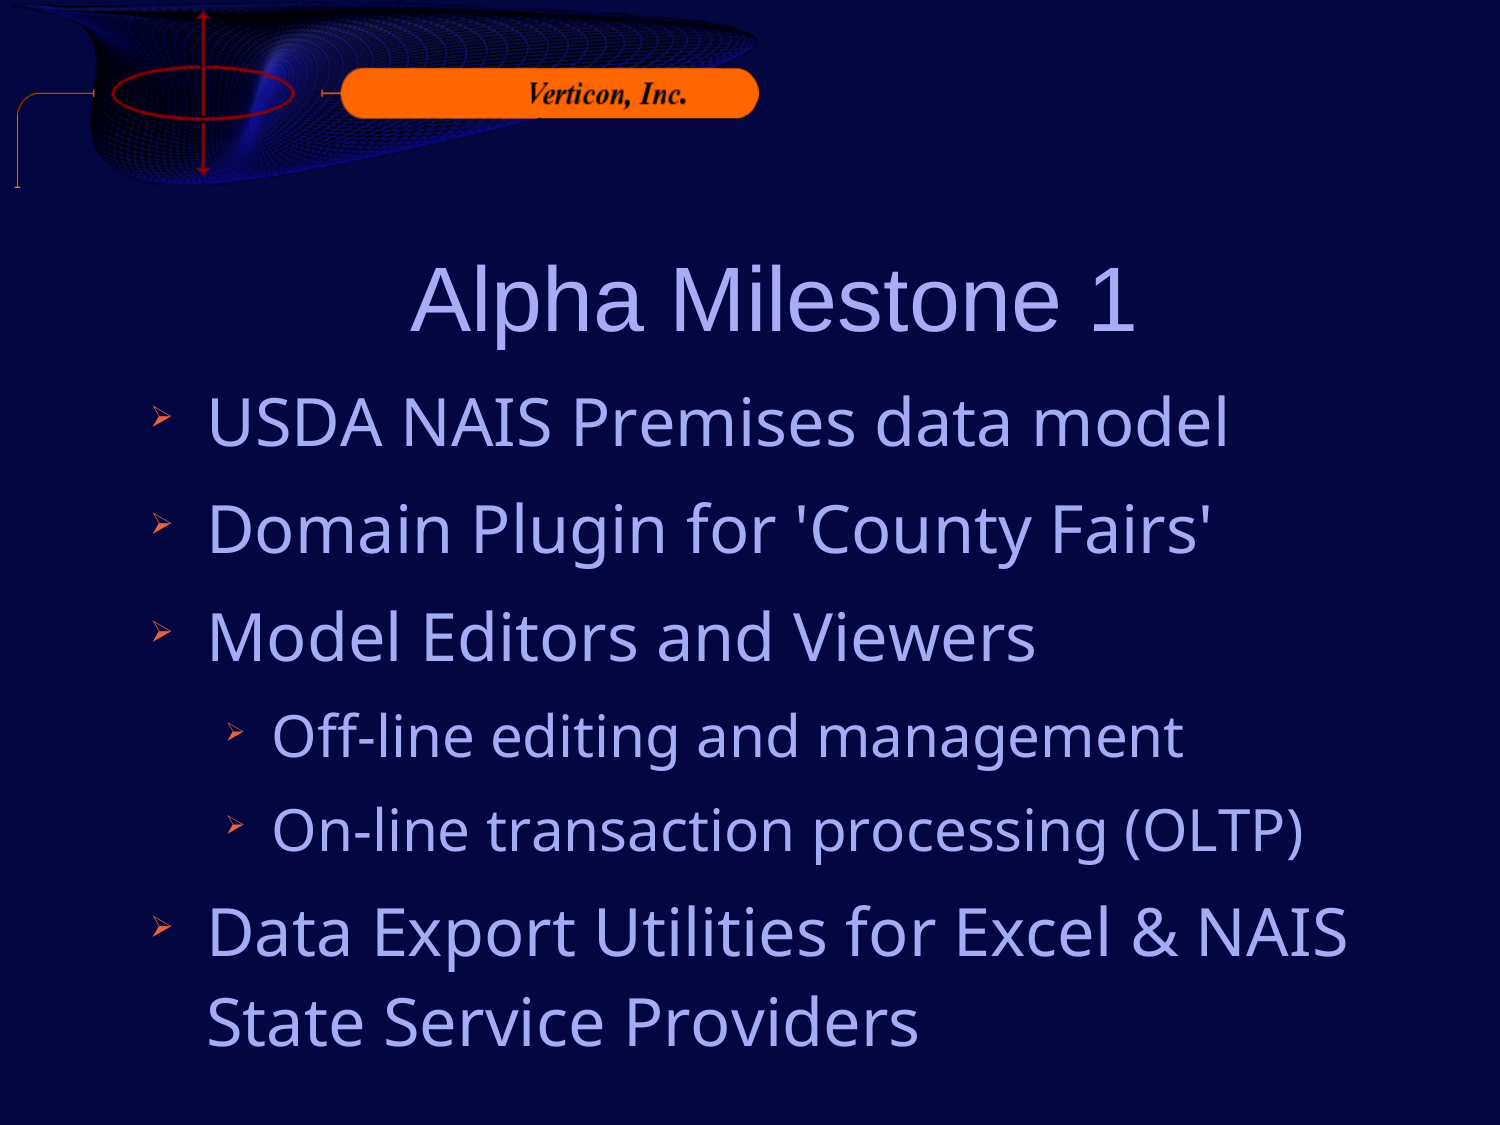

# Alpha Milestone 1
USDA NAIS Premises data model
Domain Plugin for 'County Fairs'
Model Editors and Viewers
Off-line editing and management
On-line transaction processing (OLTP)
Data Export Utilities for Excel & NAIS State Service Providers